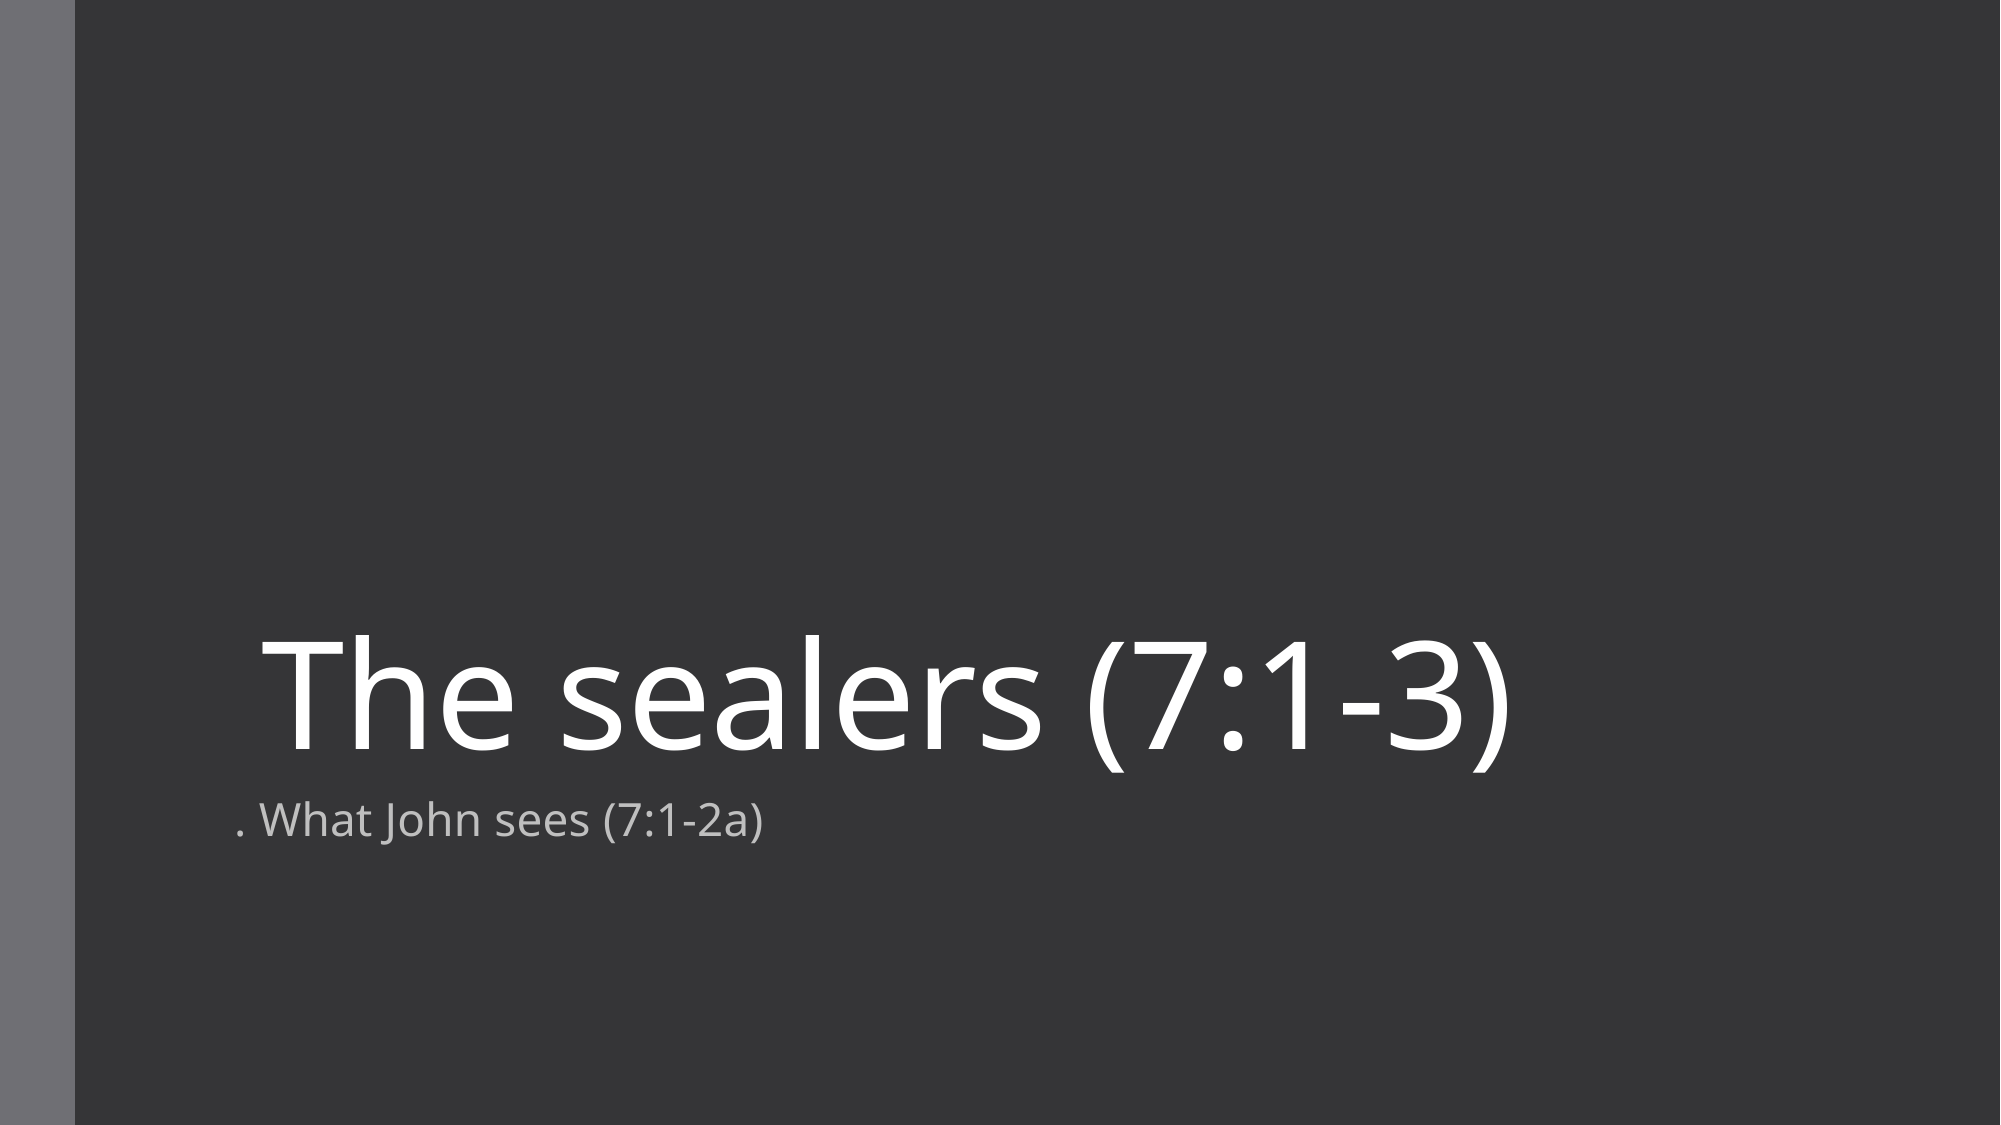

# The sealers (7:1-3)
 . What John sees (7:1-2a)